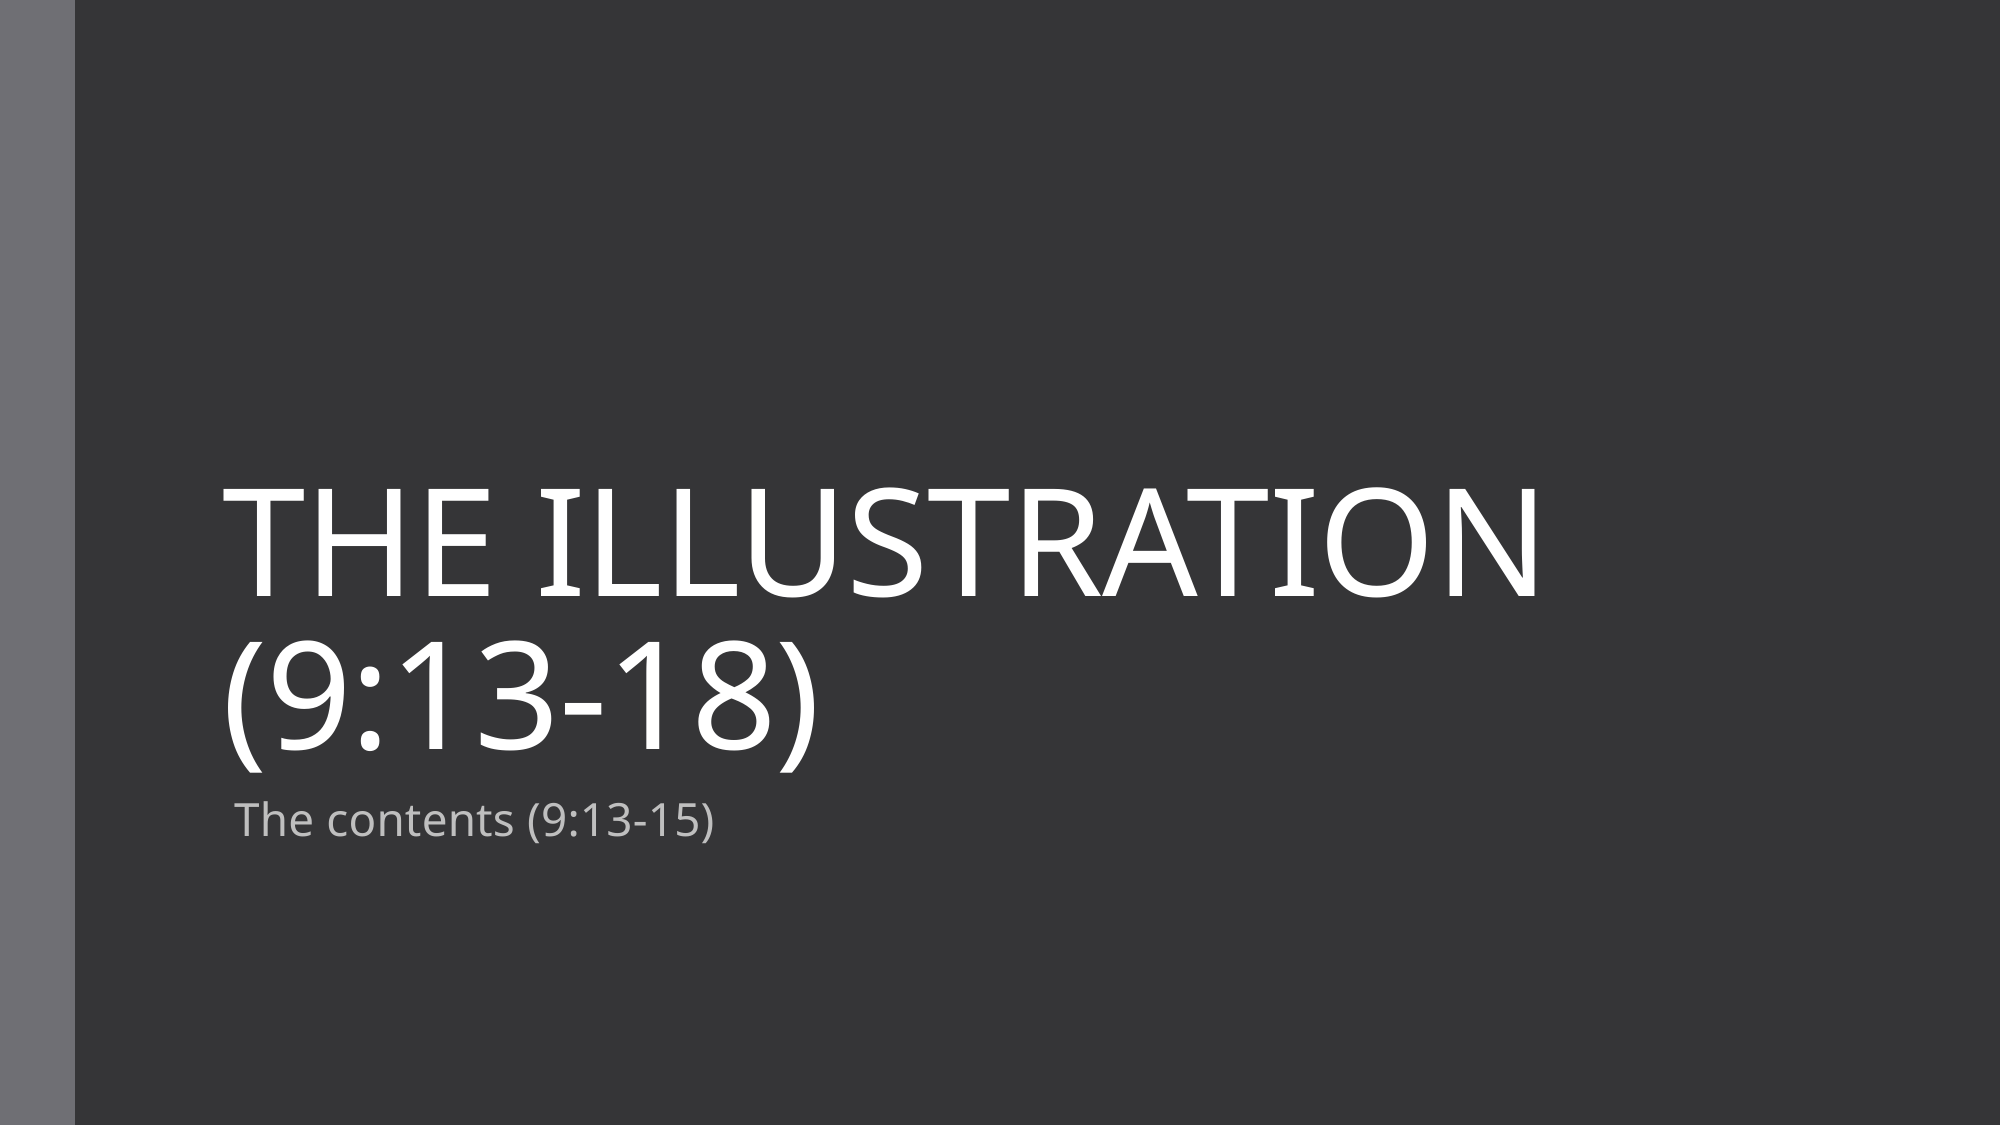

# THE ILLUSTRATION (9:13-18)
 The contents (9:13-15)